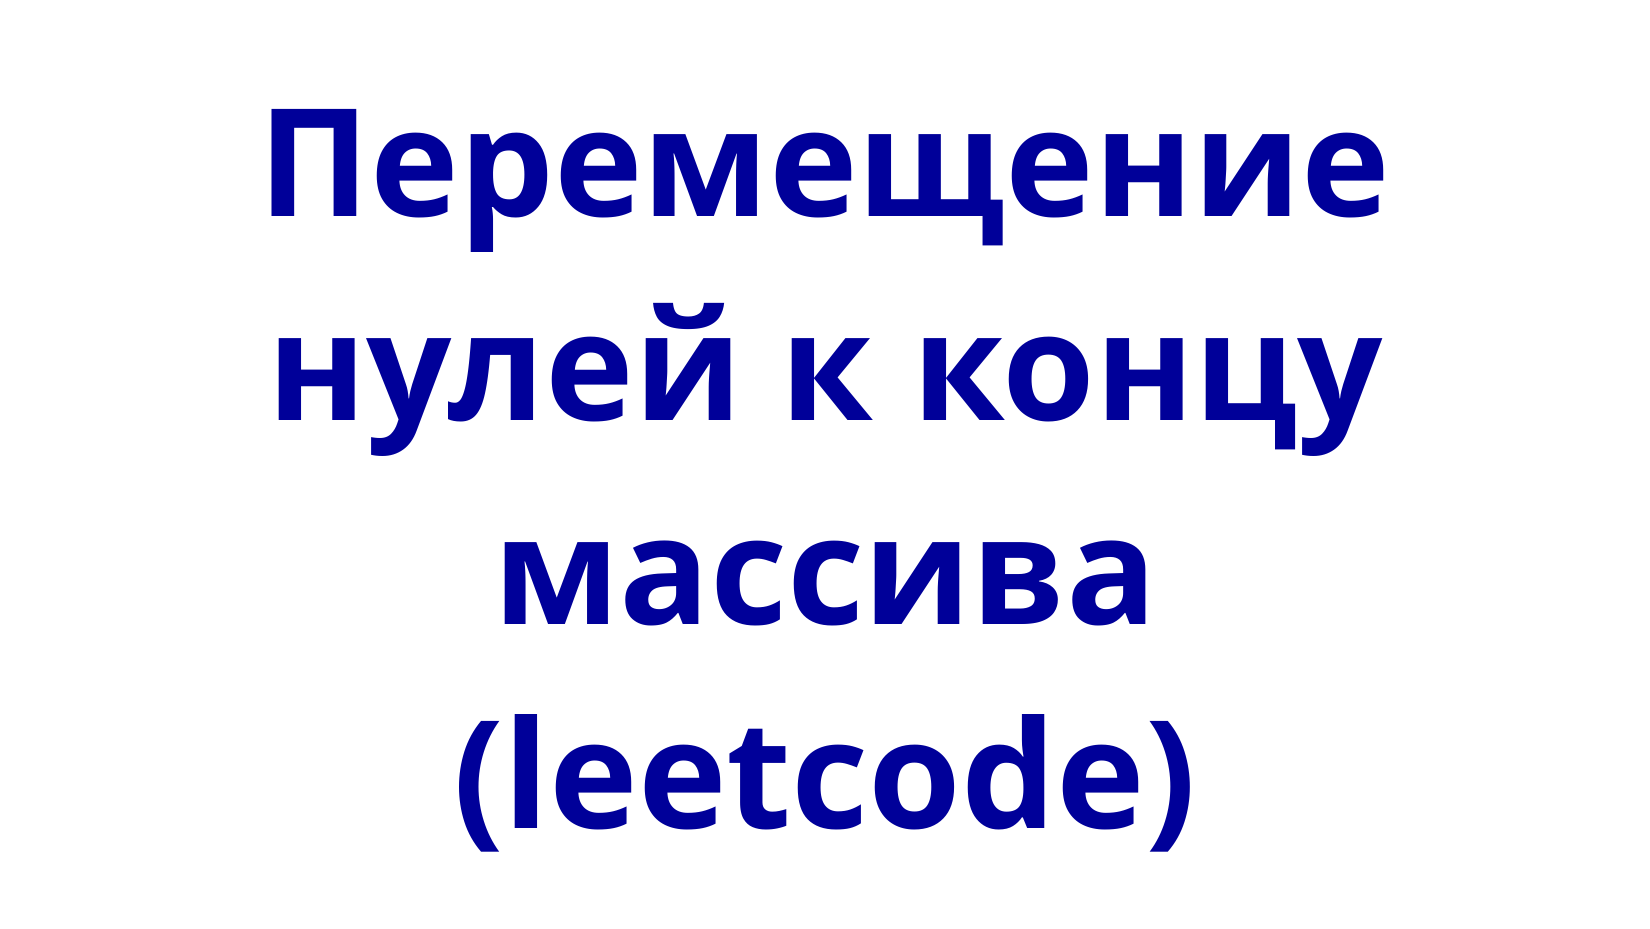

# Перемещение
нулей к концу массива
(leetcode)